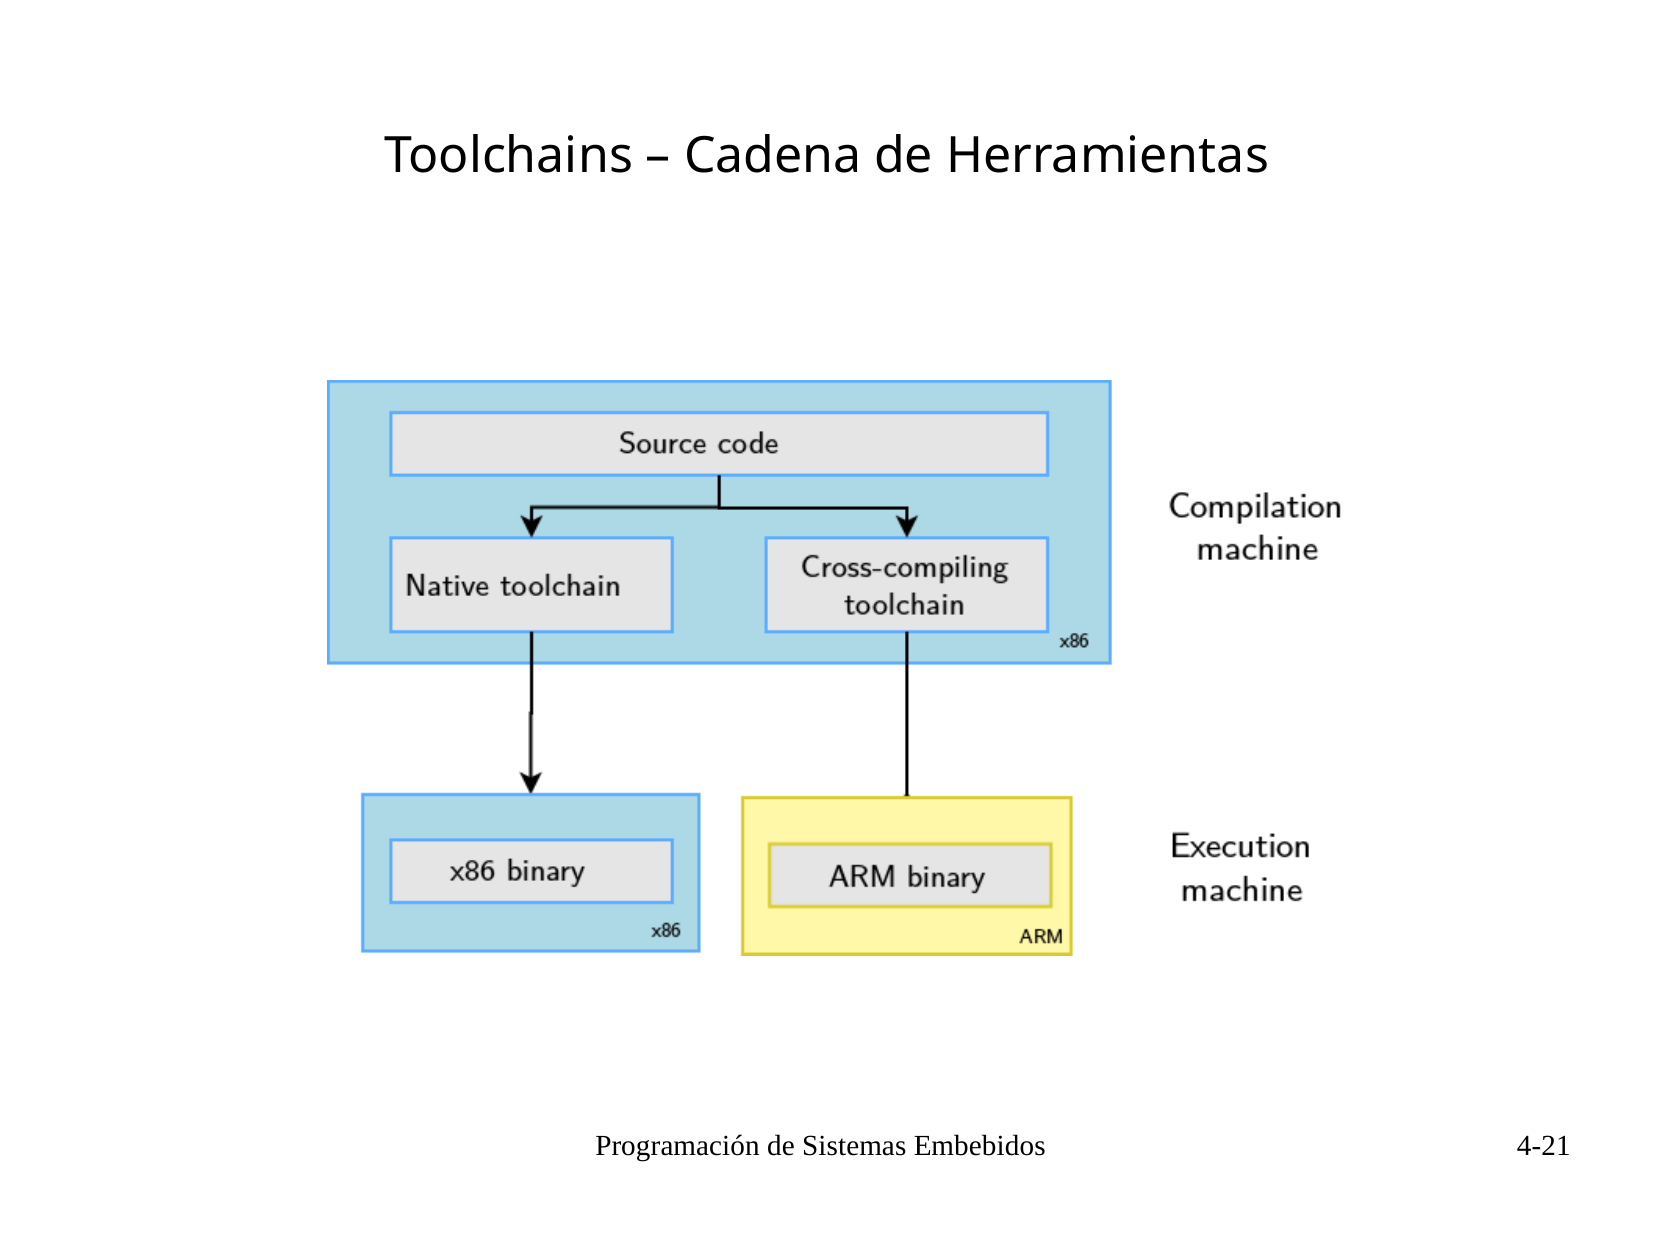

# Toolchains – Cadena de Herramientas
Programación de Sistemas Embebidos
4